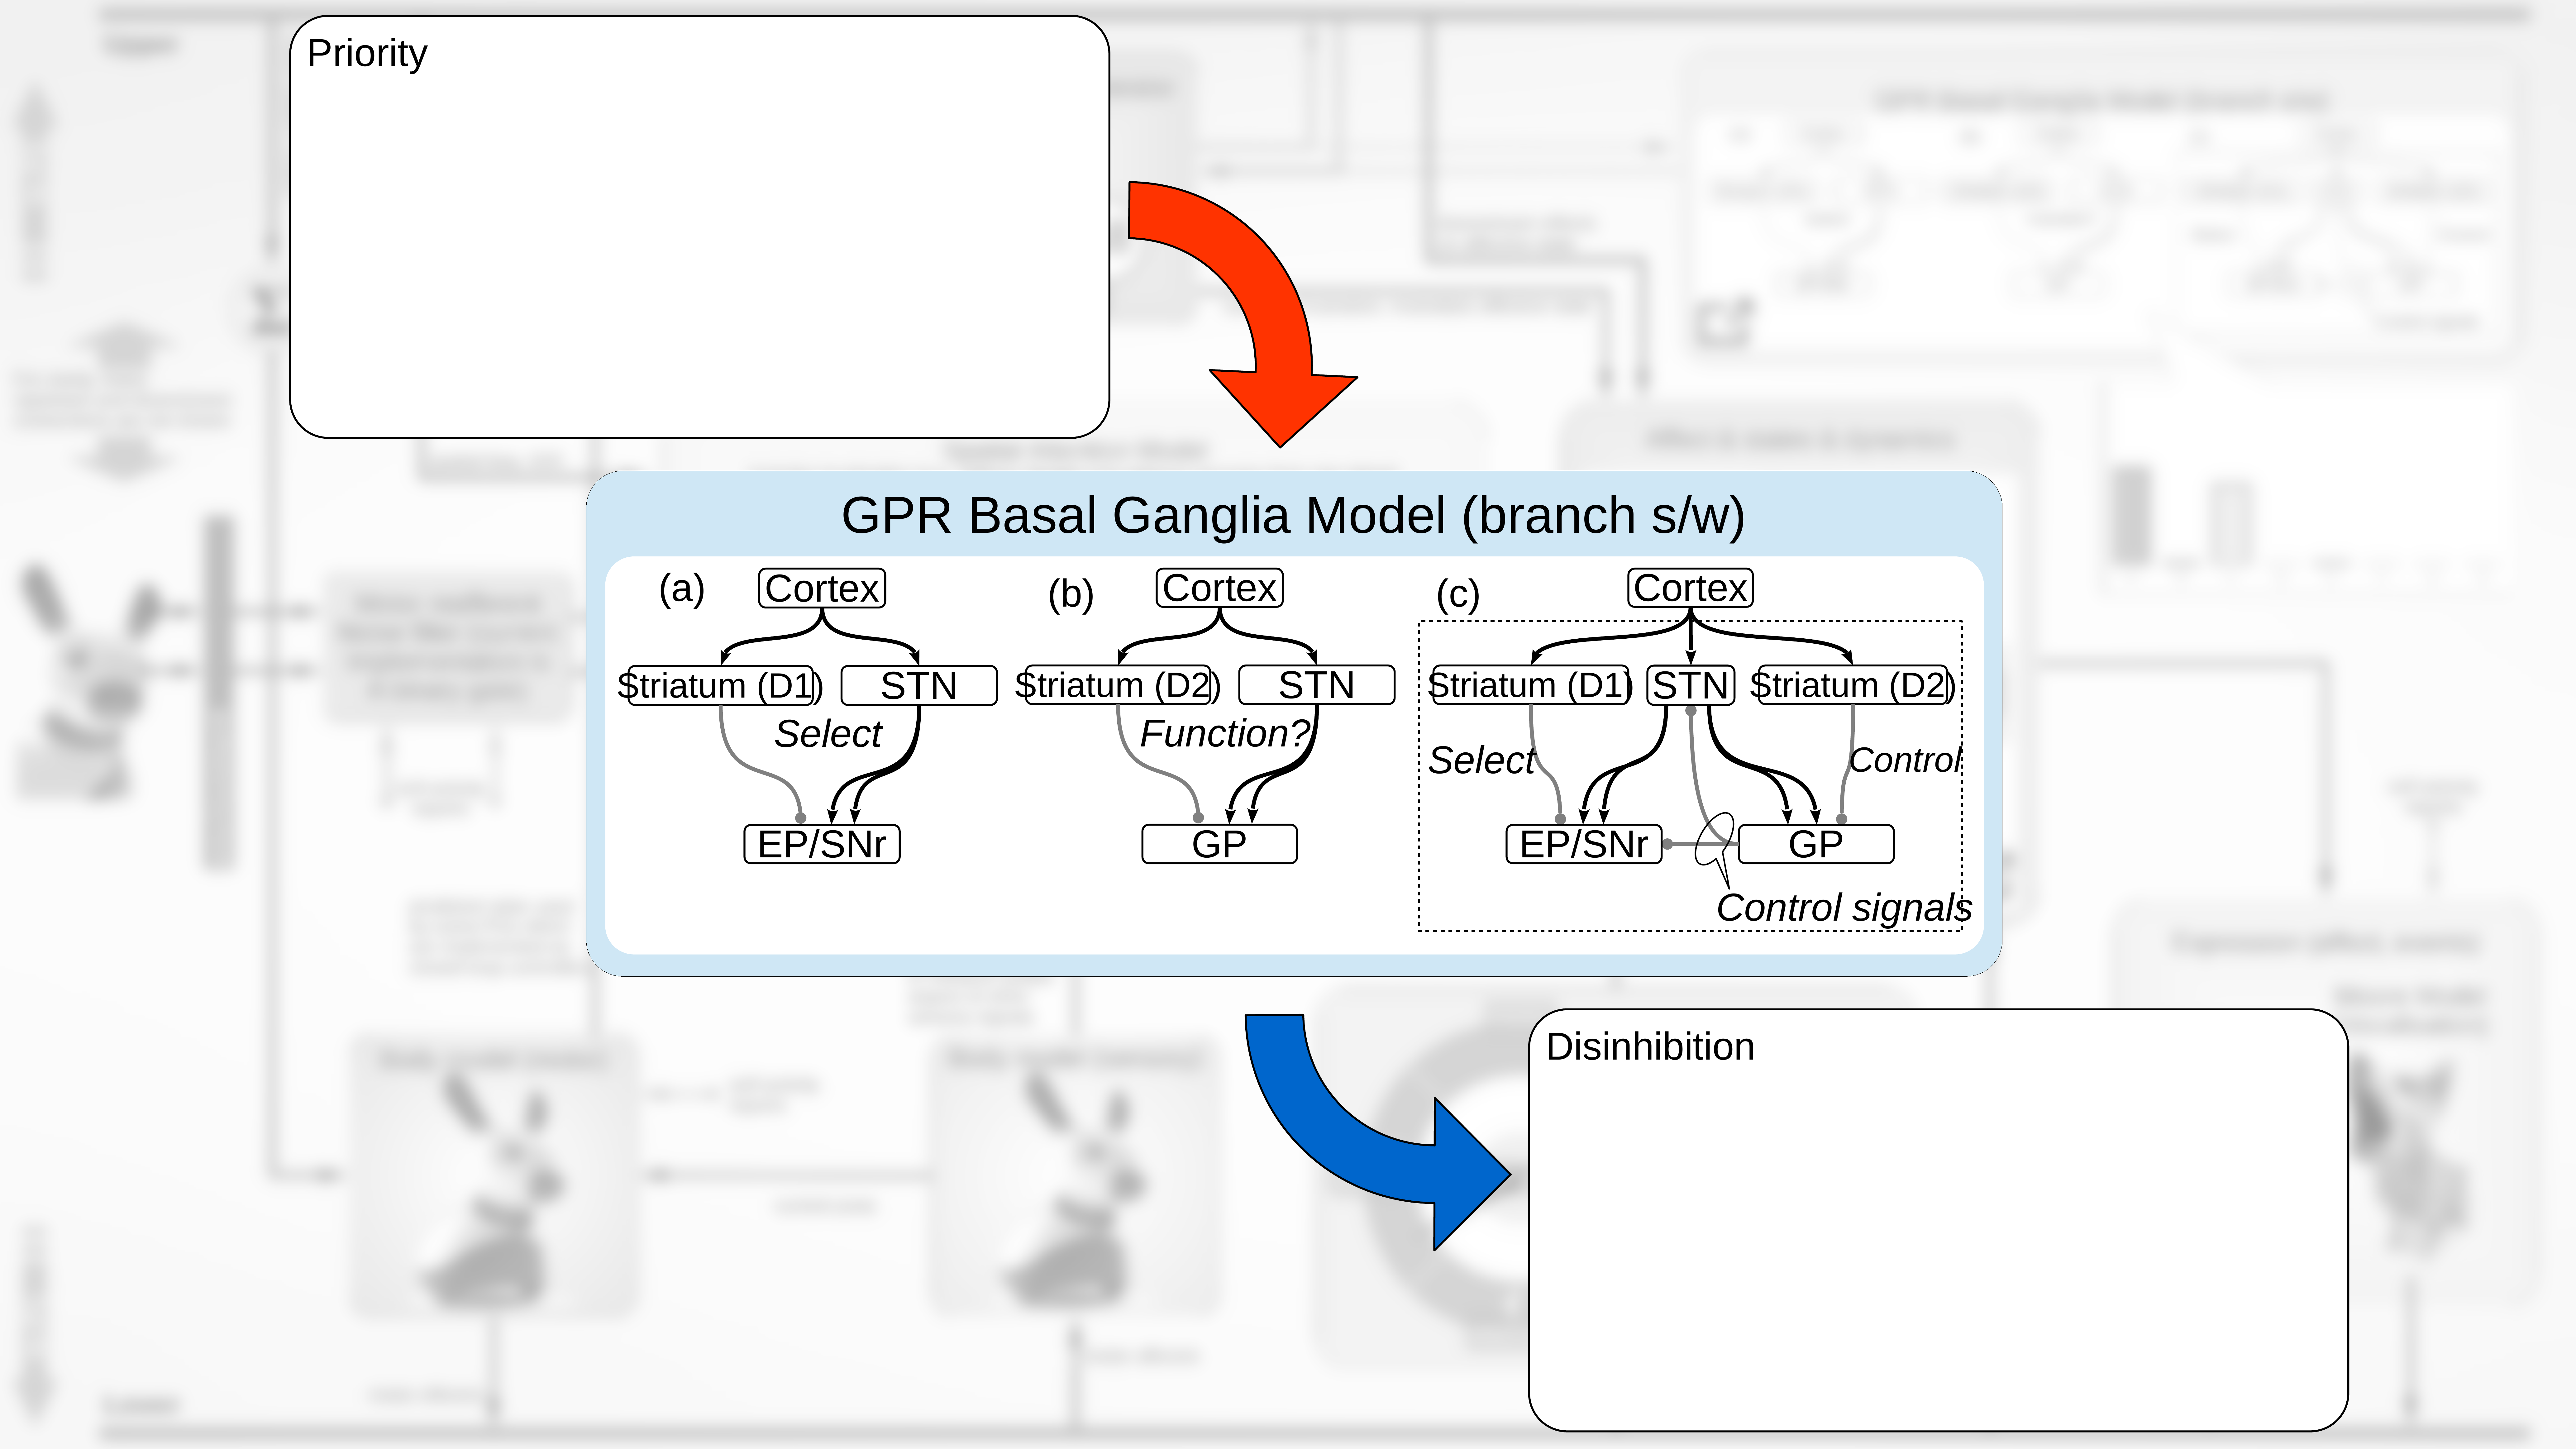

Priority
GPR Basal Ganglia Model (branch s/w)
(a)
Cortex
Striatum (D1)
STN
Select
EP/SNr
Cortex
(b)
Striatum (D2)
STN
Function?
GP
Cortex
(c)
Striatum (D1)
Striatum (D2)
STN
Control
Select
EP/SNr
GP
Control signals
Disinhibition